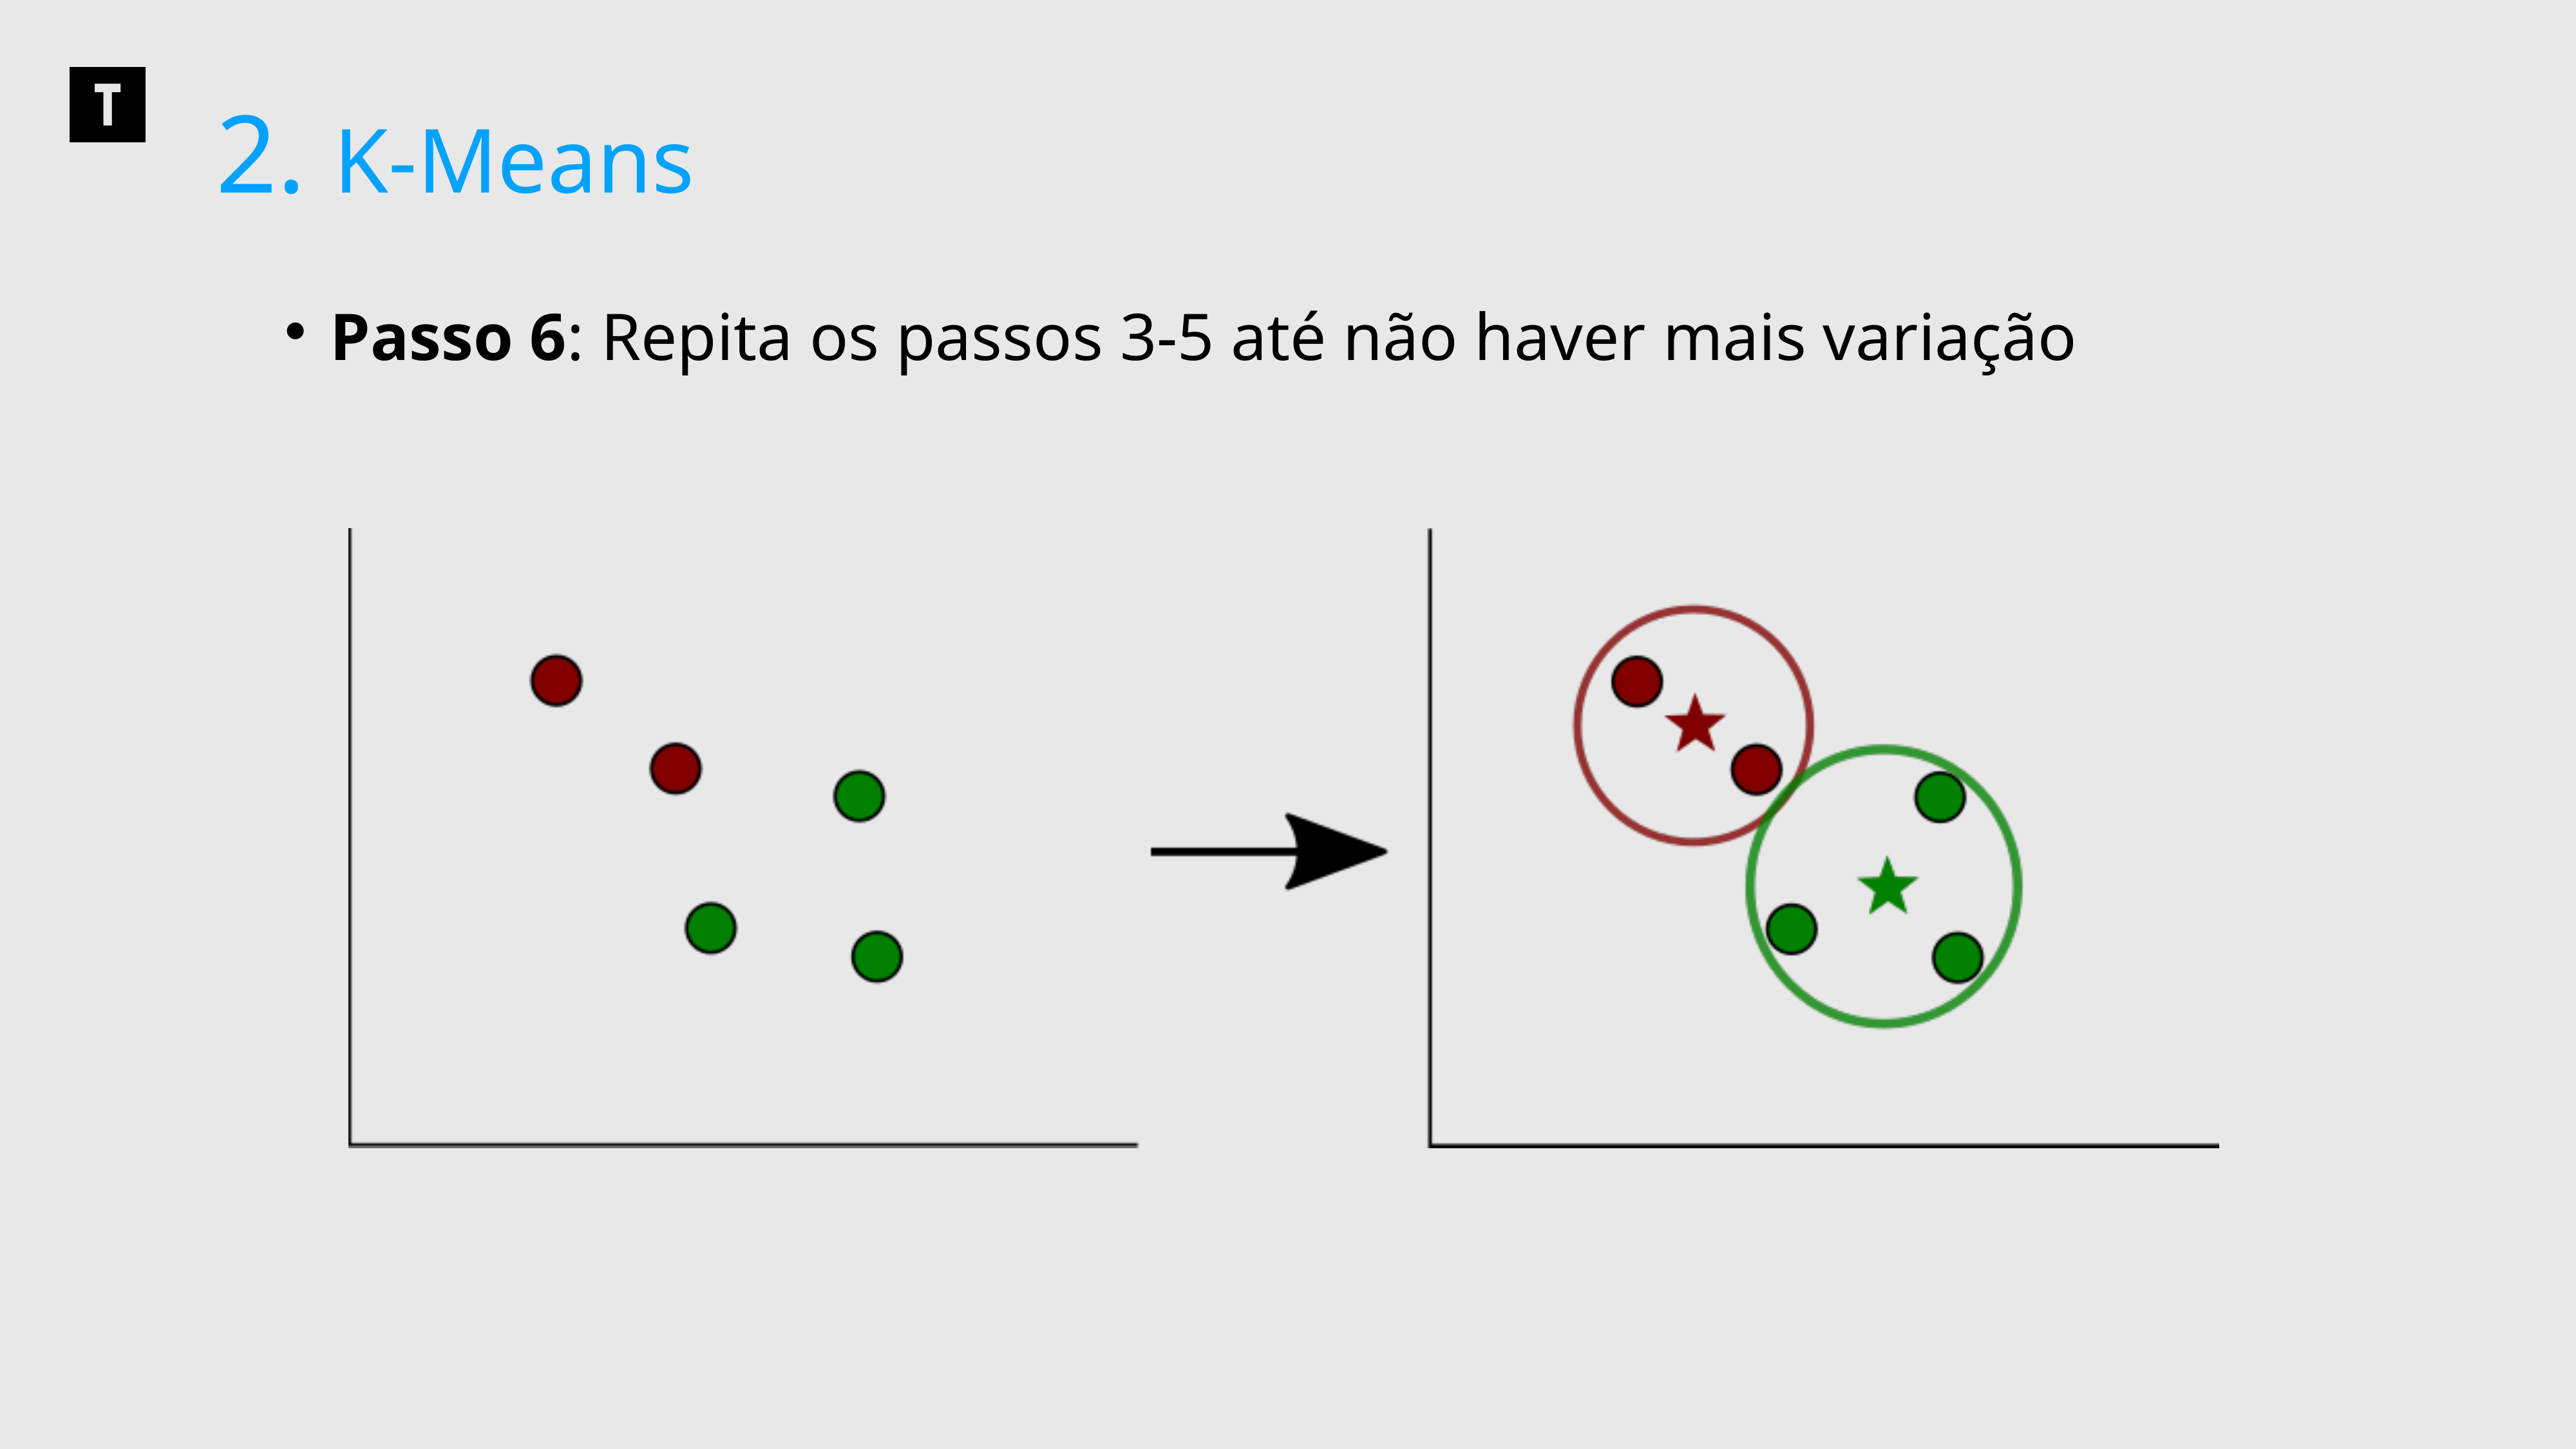

2. K-Means
 Passo 6: Repita os passos 3-5 até não haver mais variação